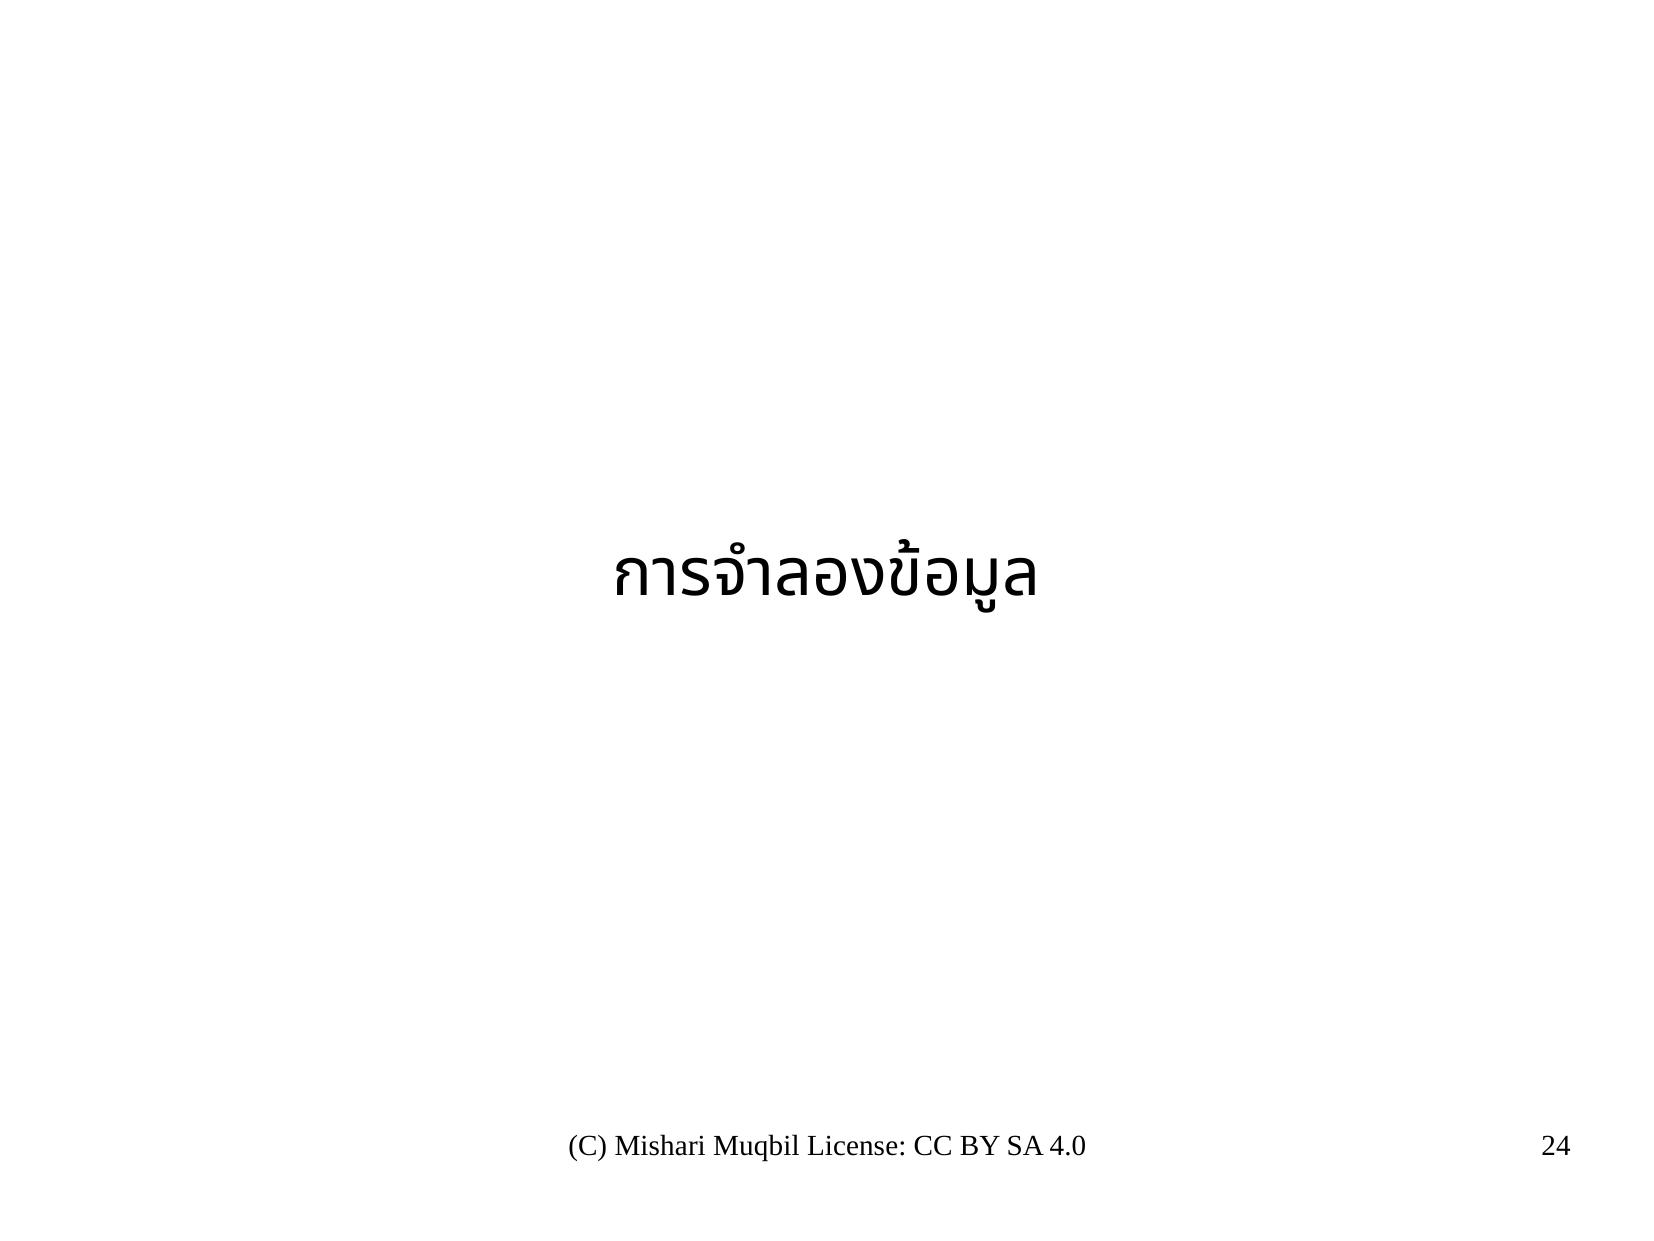

# การจำลองข้อมูล
(C) Mishari Muqbil License: CC BY SA 4.0
24